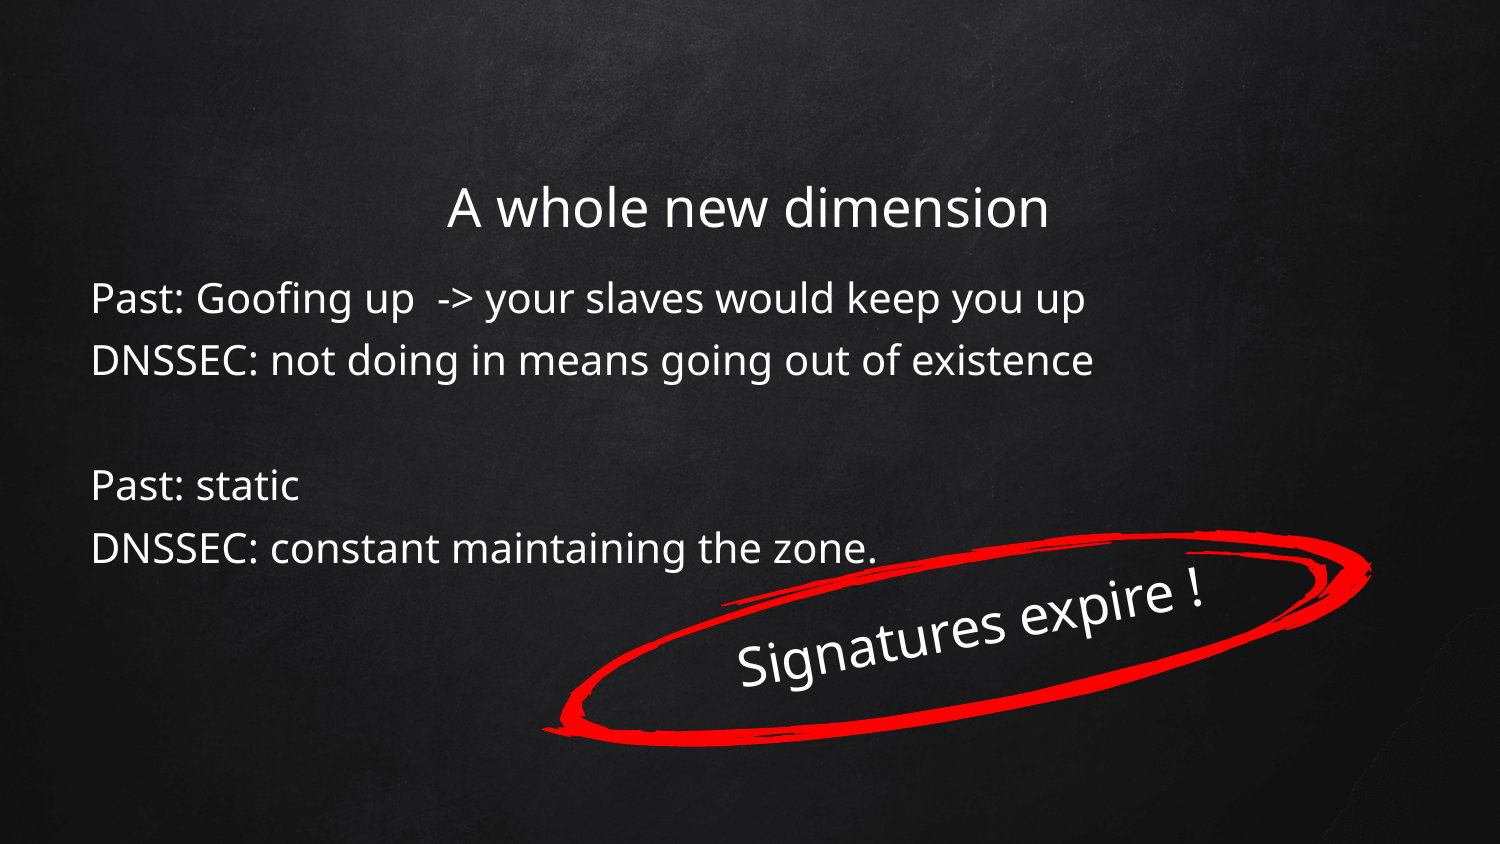

# A whole new dimension
Past: Goofing up -> your slaves would keep you up
DNSSEC: not doing in means going out of existence
Past: static
DNSSEC: constant maintaining the zone.
Signatures expire !